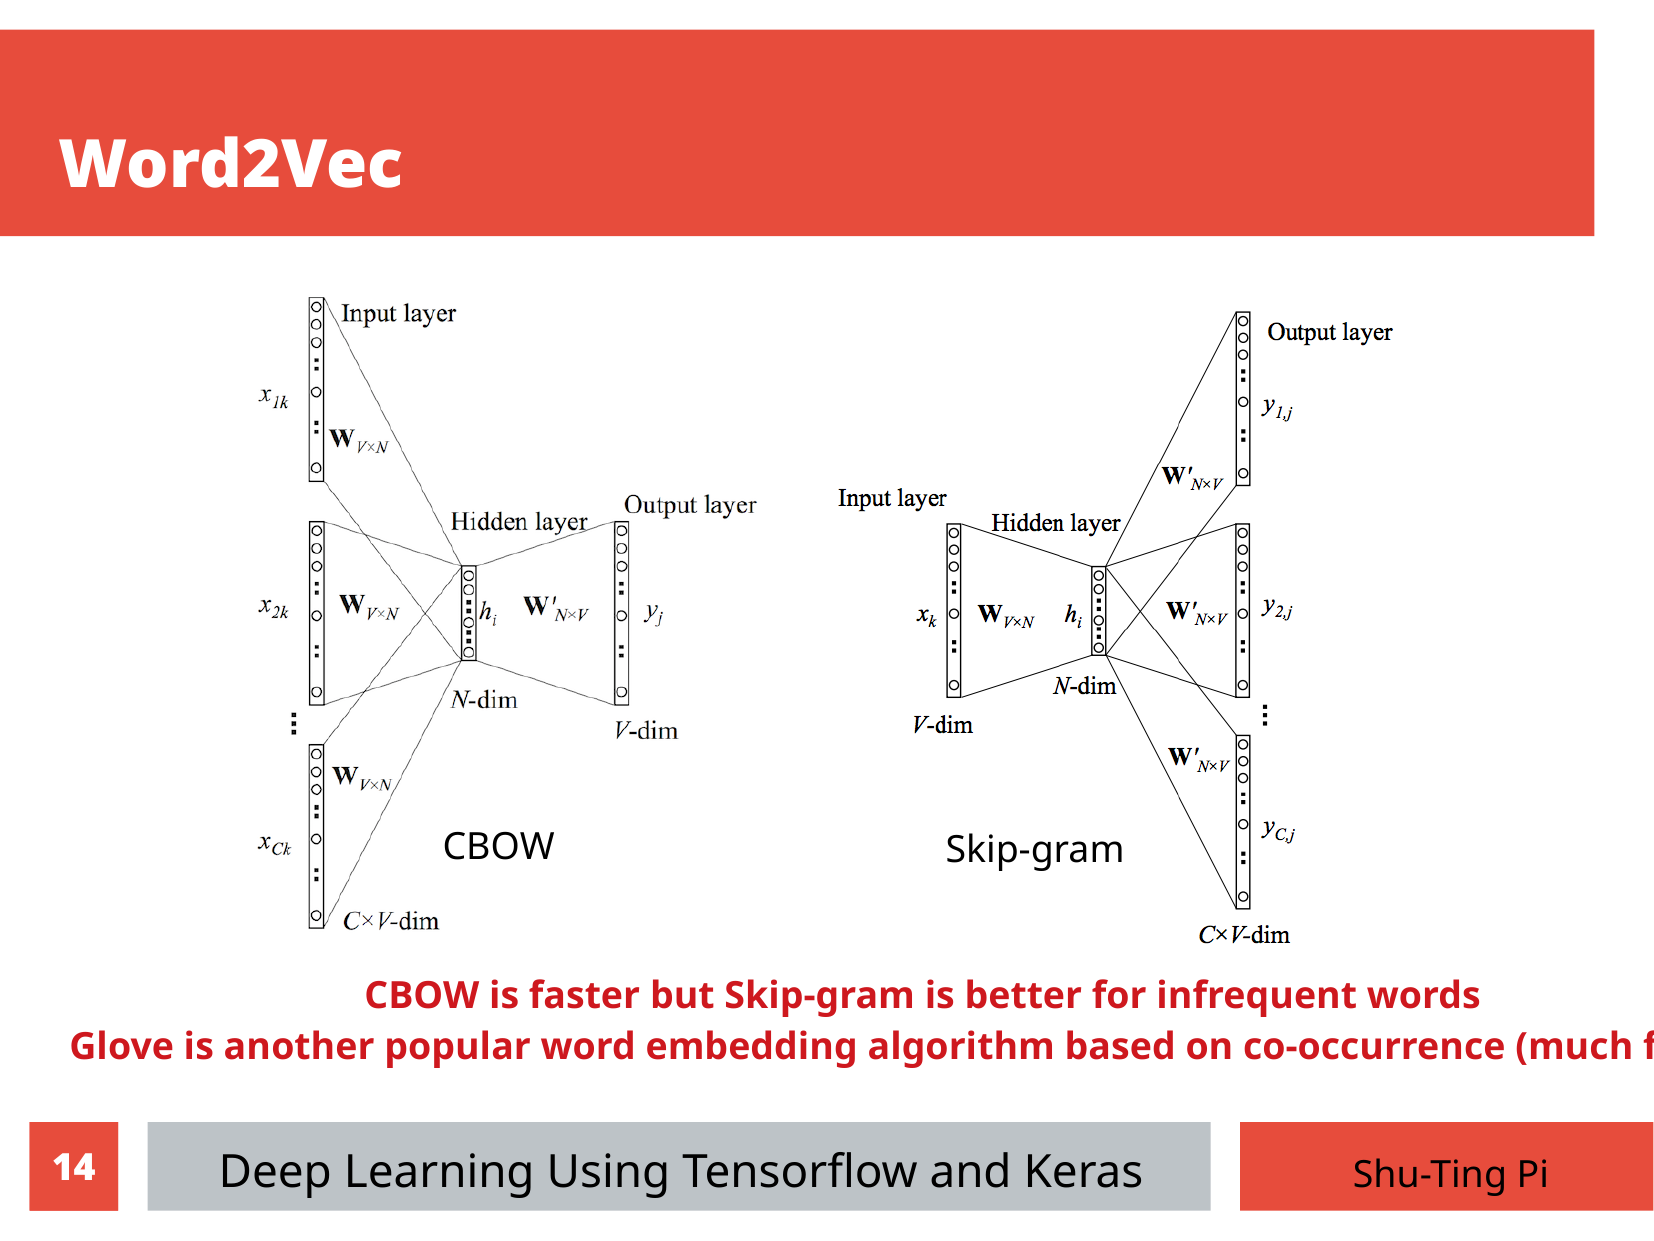

# Word2Vec
CBOW
Skip-gram
CBOW is faster but Skip-gram is better for infrequent words
Glove is another popular word embedding algorithm based on co-occurrence (much faster!
14
Deep Learning Using Tensorflow and Keras
Shu-Ting Pi